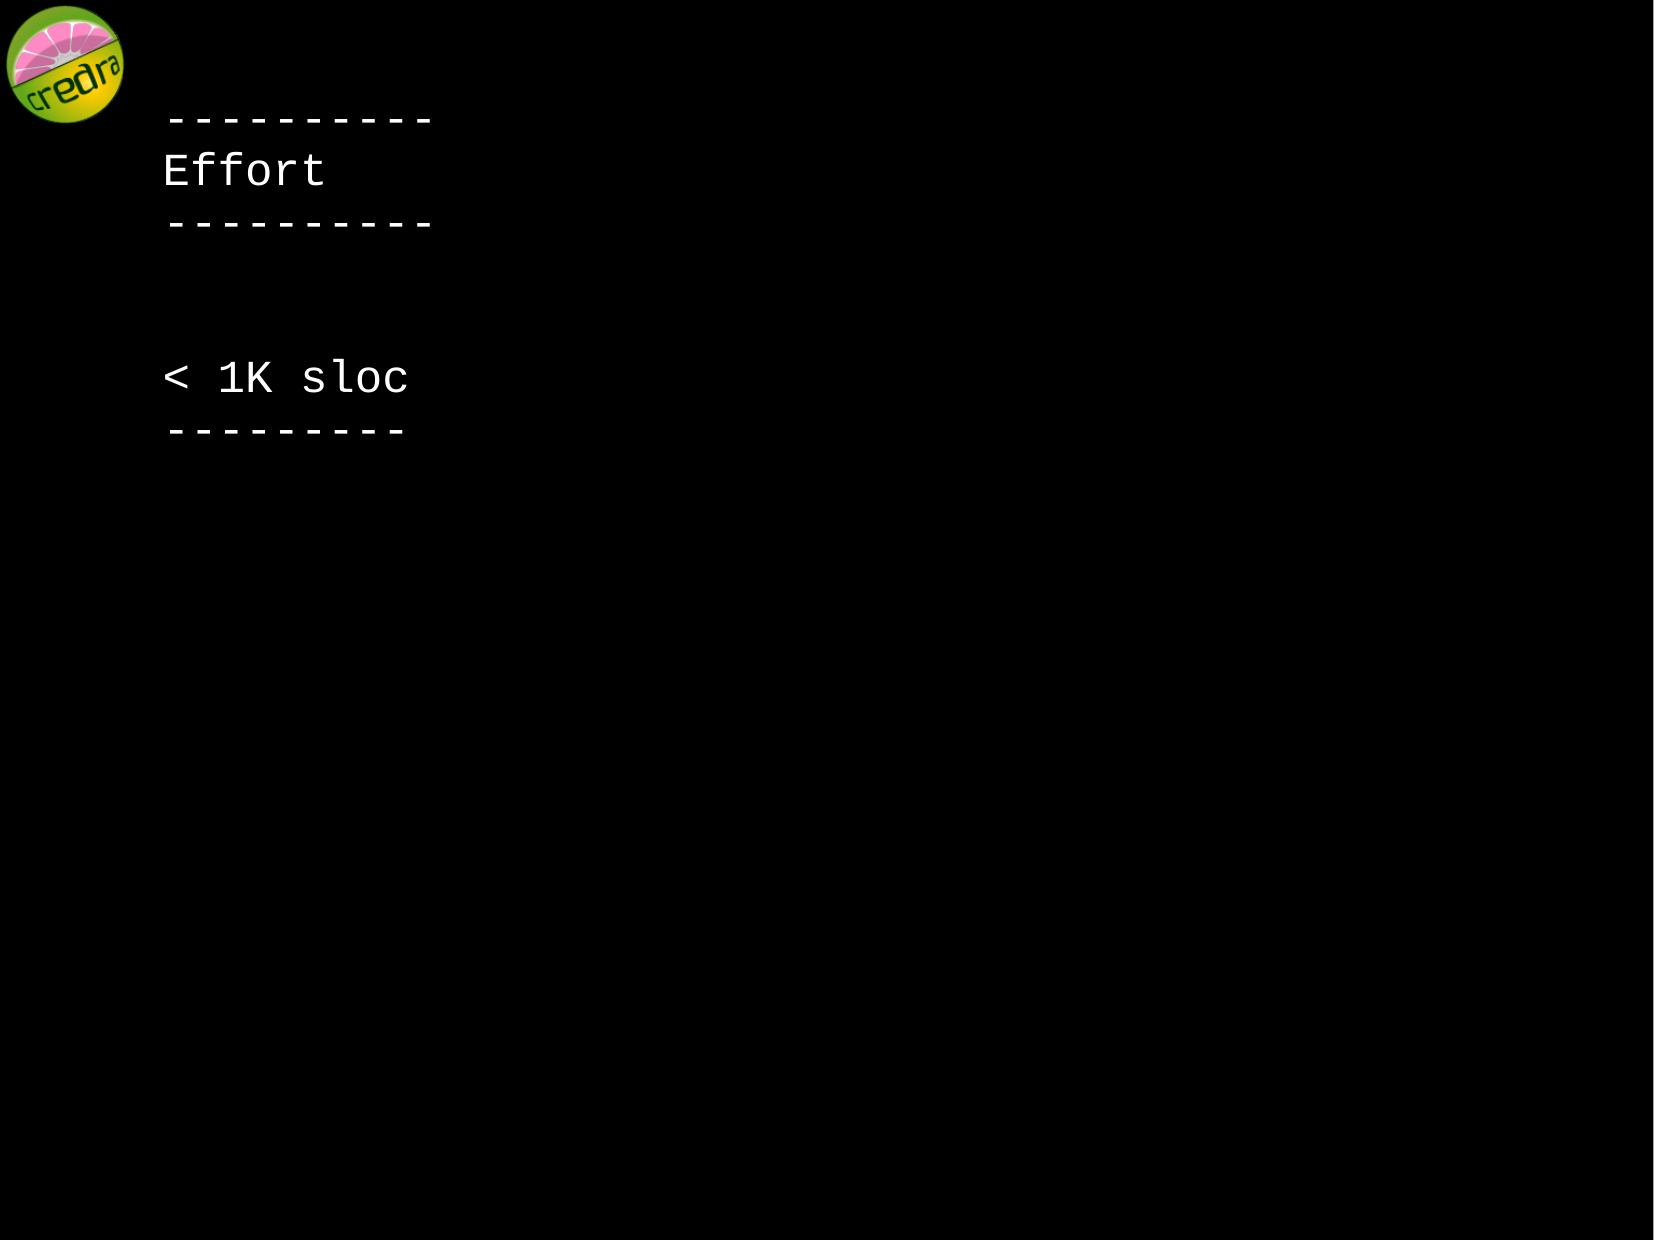

----------
Effort
----------
< 1K sloc
---------